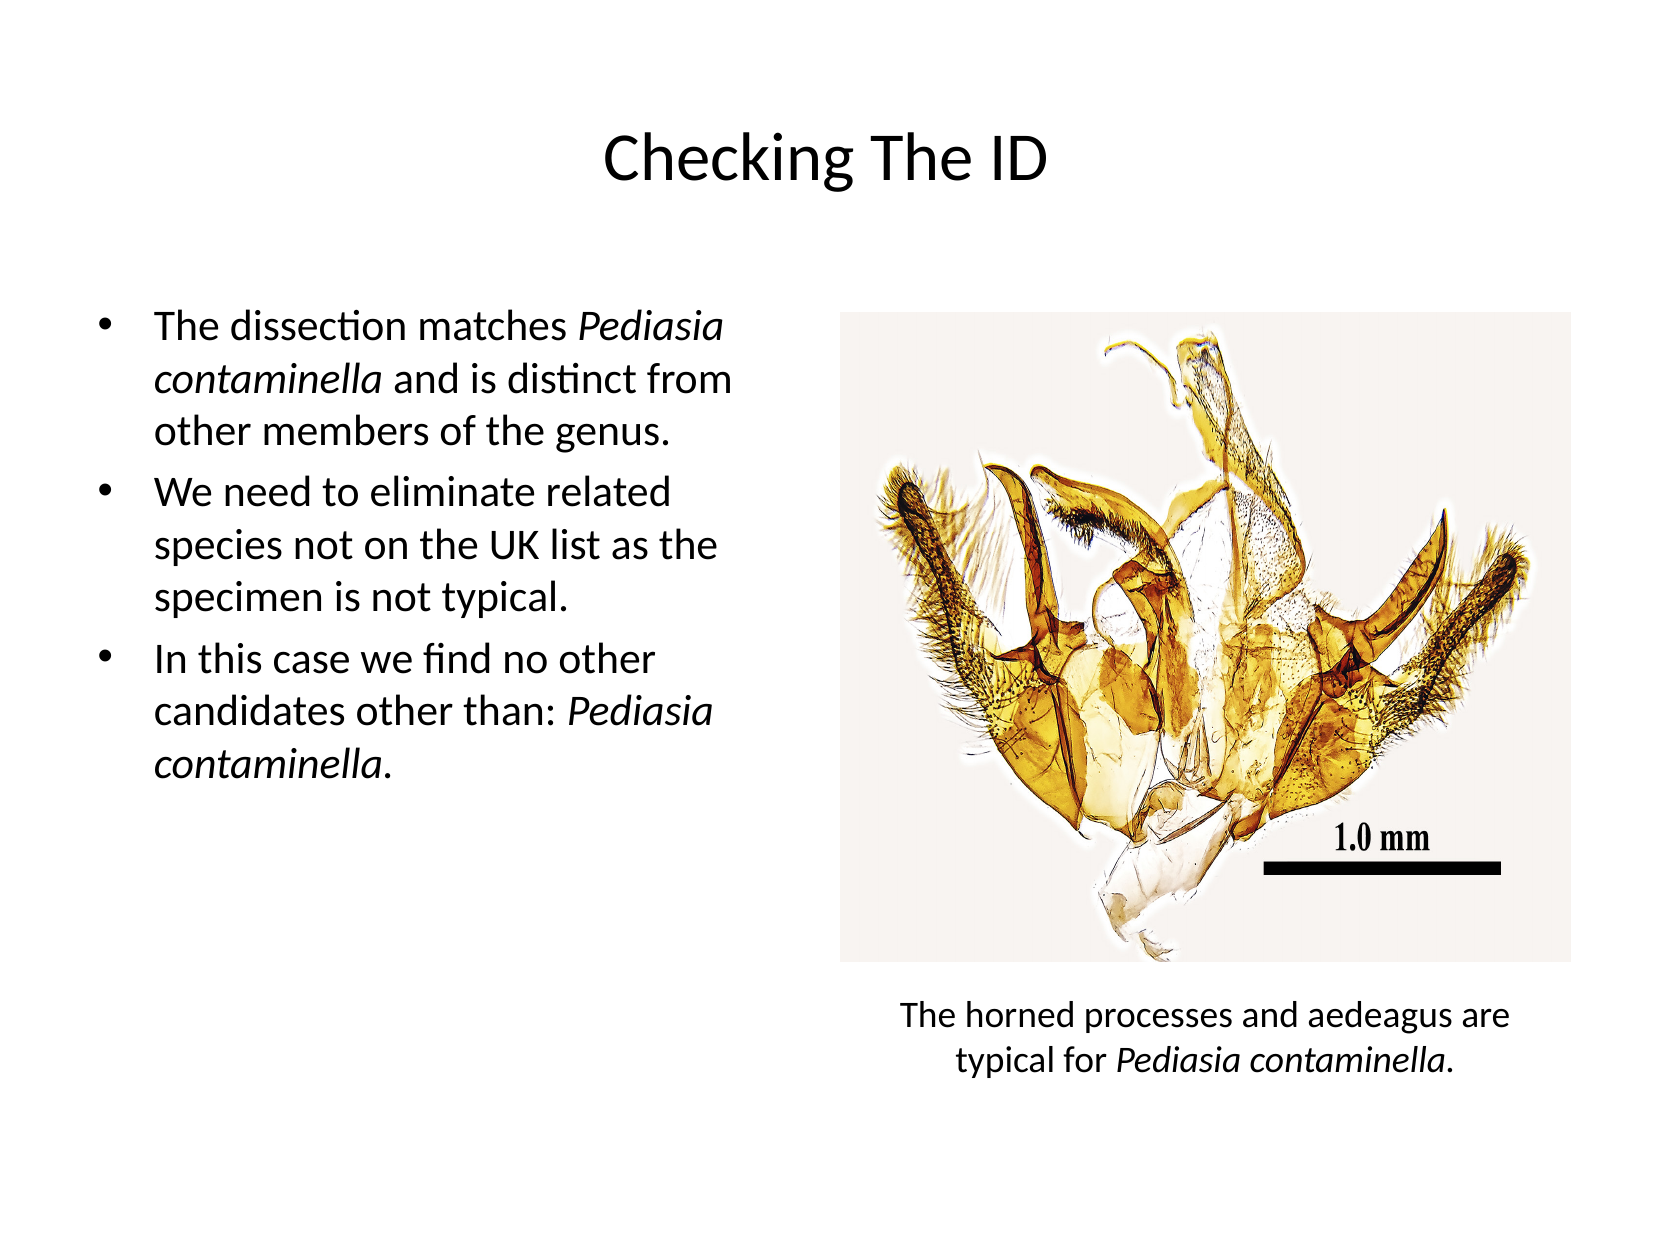

# Checking The ID
The dissection matches Pediasia contaminella and is distinct from other members of the genus.
We need to eliminate related species not on the UK list as the specimen is not typical.
In this case we find no other candidates other than: Pediasia contaminella.
The horned processes and aedeagus are typical for Pediasia contaminella.